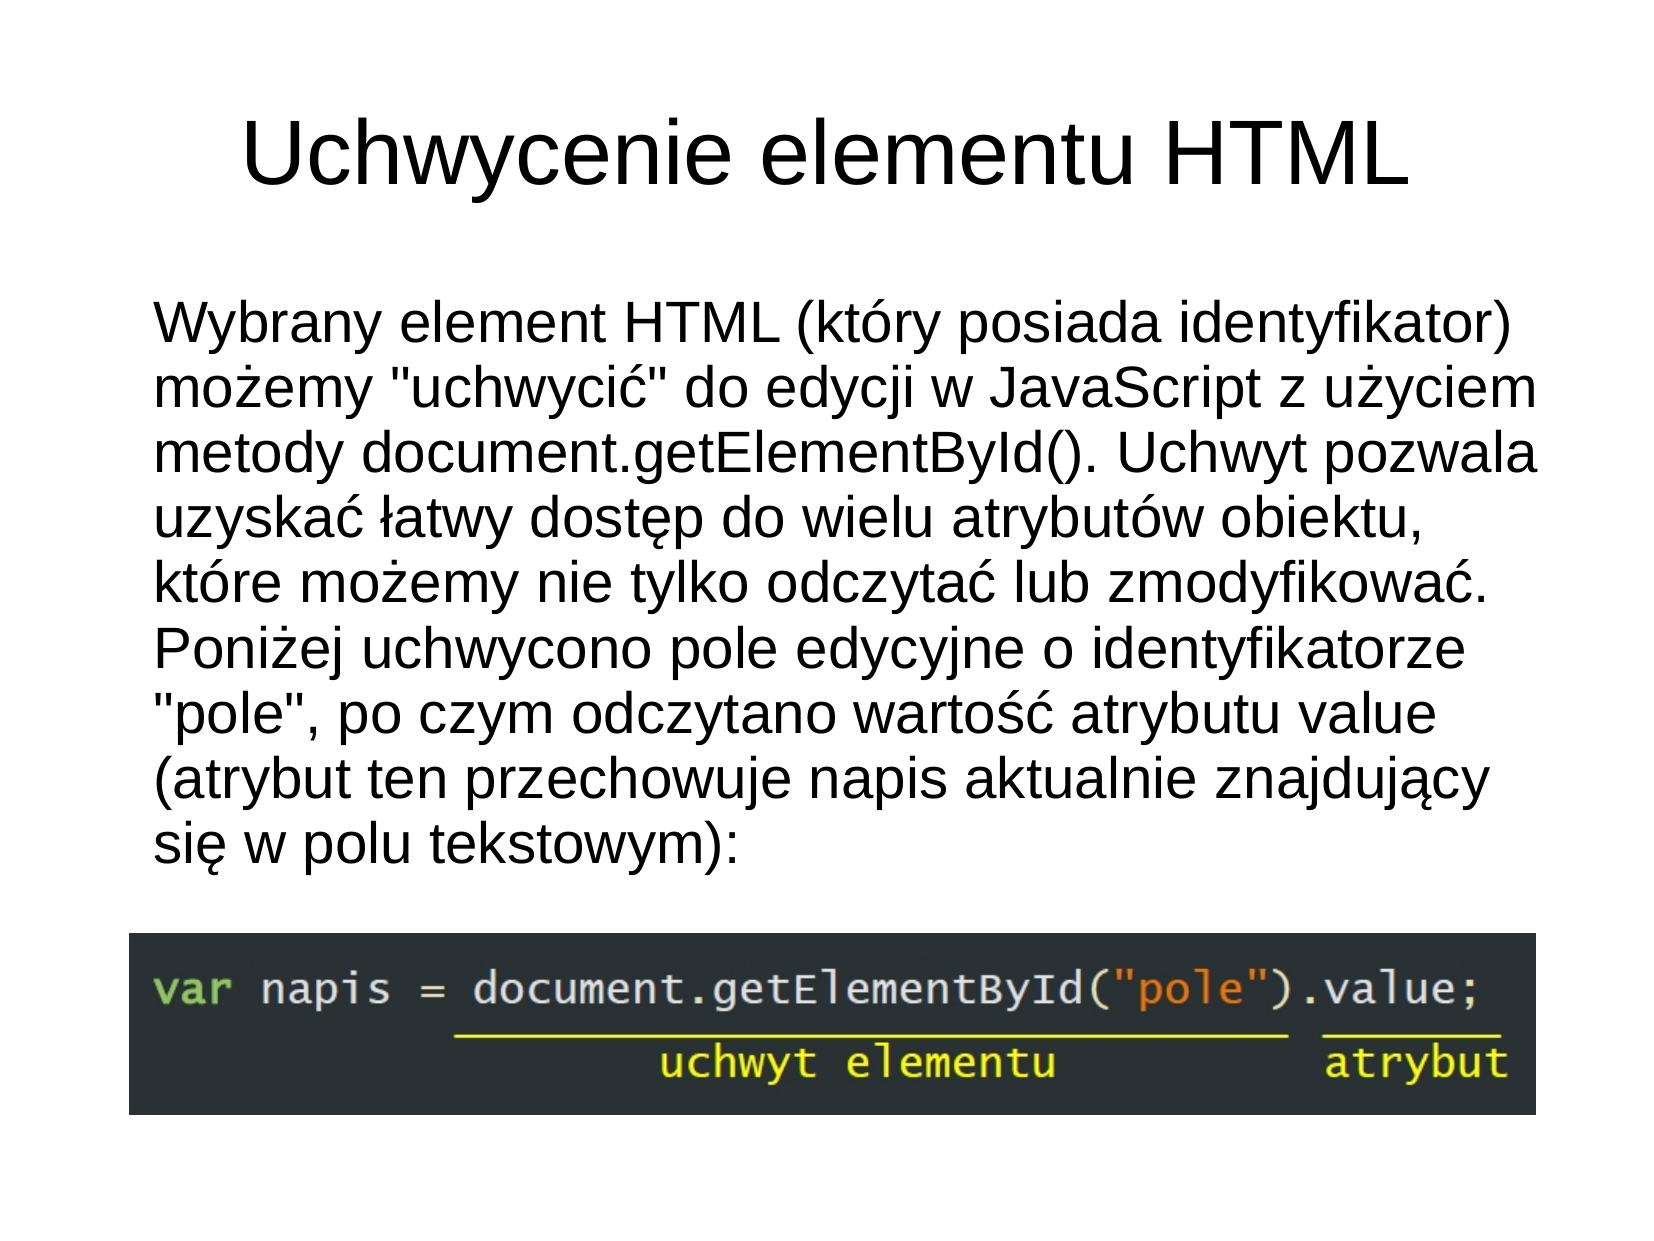

# Uchwycenie elementu HTML
Wybrany element HTML (który posiada identyfikator) możemy "uchwycić" do edycji w JavaScript z użyciem metody document.getElementById(). Uchwyt pozwala uzyskać łatwy dostęp do wielu atrybutów obiektu, które możemy nie tylko odczytać lub zmodyfikować. Poniżej uchwycono pole edycyjne o identyfikatorze "pole", po czym odczytano wartość atrybutu value (atrybut ten przechowuje napis aktualnie znajdujący się w polu tekstowym):